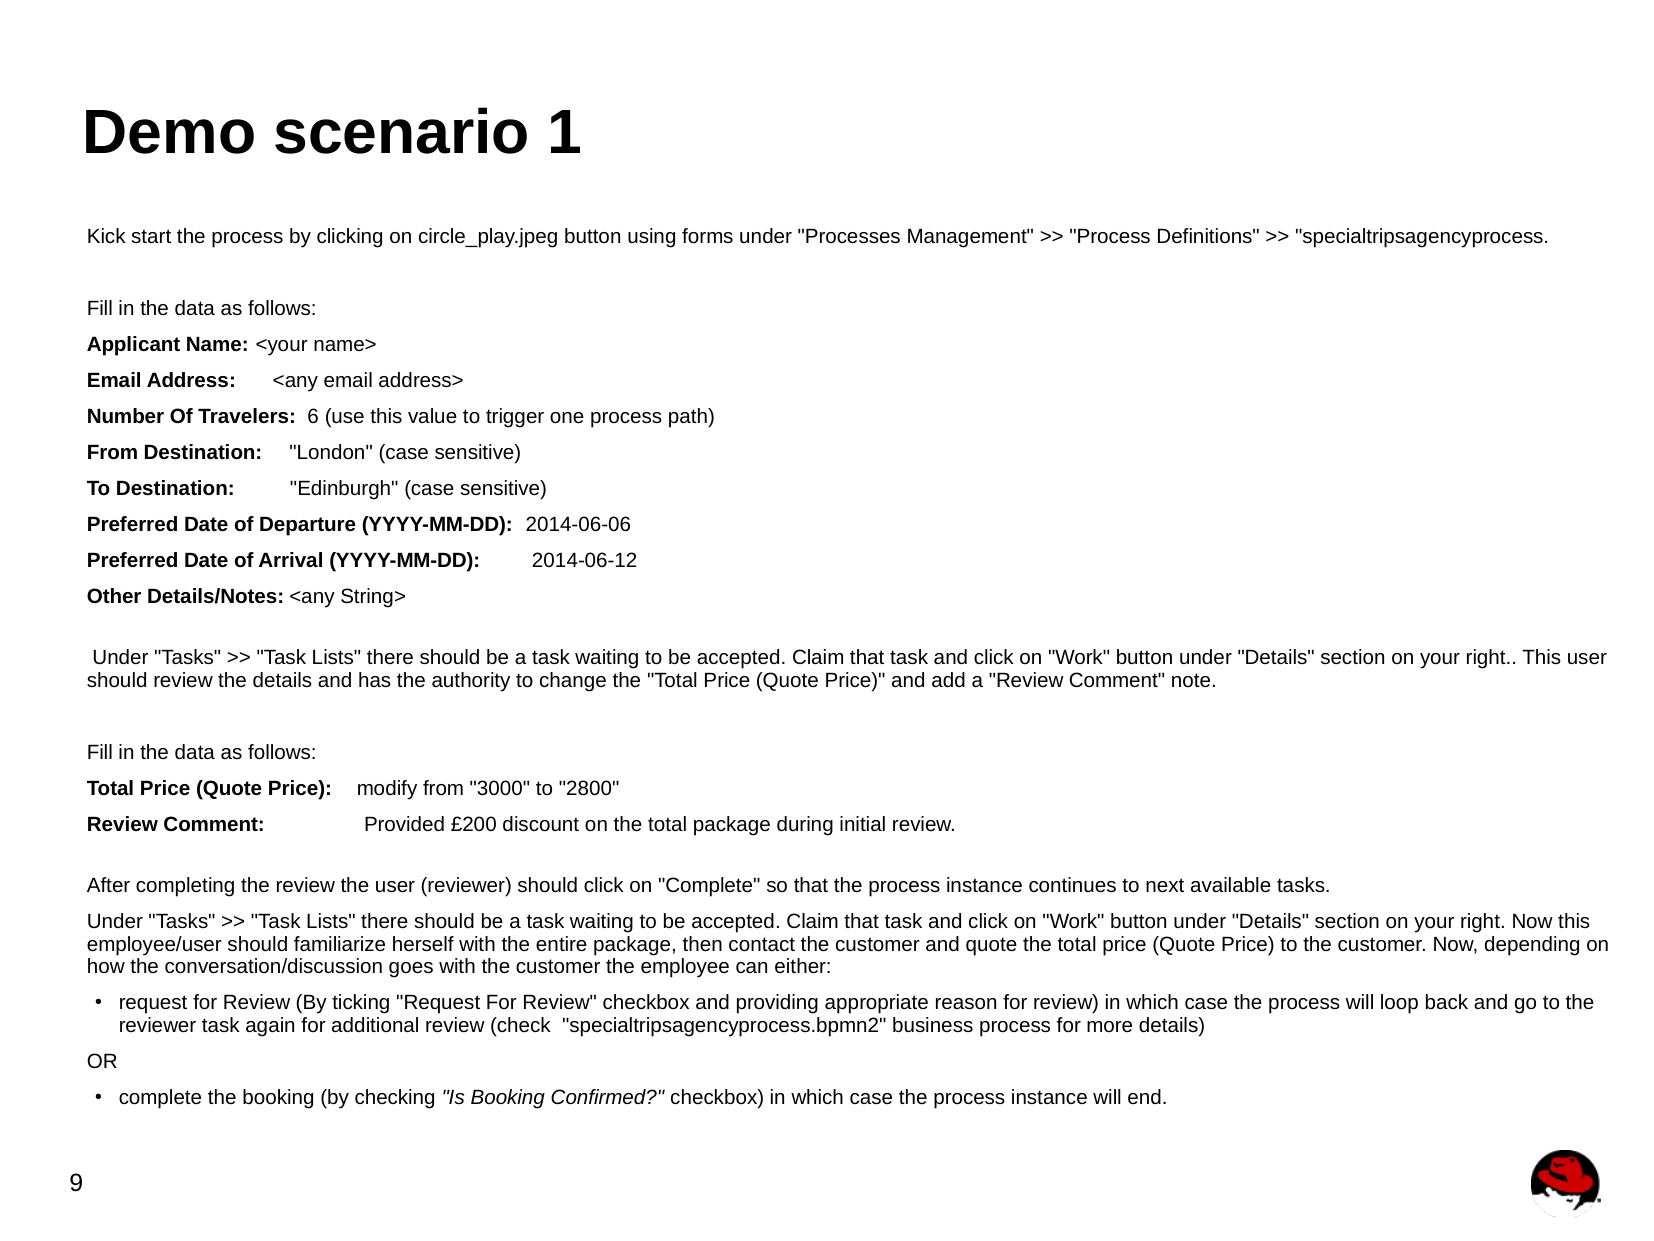

# Demo scenario 1
Kick start the process by clicking on circle_play.jpeg button using forms under "Processes Management" >> "Process Definitions" >> "specialtripsagencyprocess.
Fill in the data as follows:
Applicant Name:	<your name>
Email Address:	 <any email address>
Number Of Travelers: 6 (use this value to trigger one process path)
From Destination:	"London" (case sensitive)
To Destination:			 "Edinburgh" (case sensitive)
Preferred Date of Departure (YYYY-MM-DD):	2014-06-06
Preferred Date of Arrival (YYYY-MM-DD):	 2014-06-12
Other Details/Notes:	<any String>
 Under "Tasks" >> "Task Lists" there should be a task waiting to be accepted. Claim that task and click on "Work" button under "Details" section on your right.. This user should review the details and has the authority to change the "Total Price (Quote Price)" and add a "Review Comment" note.
Fill in the data as follows:
Total Price (Quote Price):	modify from "3000" to "2800"
Review Comment:	 Provided £200 discount on the total package during initial review.
After completing the review the user (reviewer) should click on "Complete" so that the process instance continues to next available tasks.
Under "Tasks" >> "Task Lists" there should be a task waiting to be accepted. Claim that task and click on "Work" button under "Details" section on your right. Now this employee/user should familiarize herself with the entire package, then contact the customer and quote the total price (Quote Price) to the customer. Now, depending on how the conversation/discussion goes with the customer the employee can either:
request for Review (By ticking "Request For Review" checkbox and providing appropriate reason for review) in which case the process will loop back and go to the reviewer task again for additional review (check "specialtripsagencyprocess.bpmn2" business process for more details)
OR
complete the booking (by checking "Is Booking Confirmed?" checkbox) in which case the process instance will end.